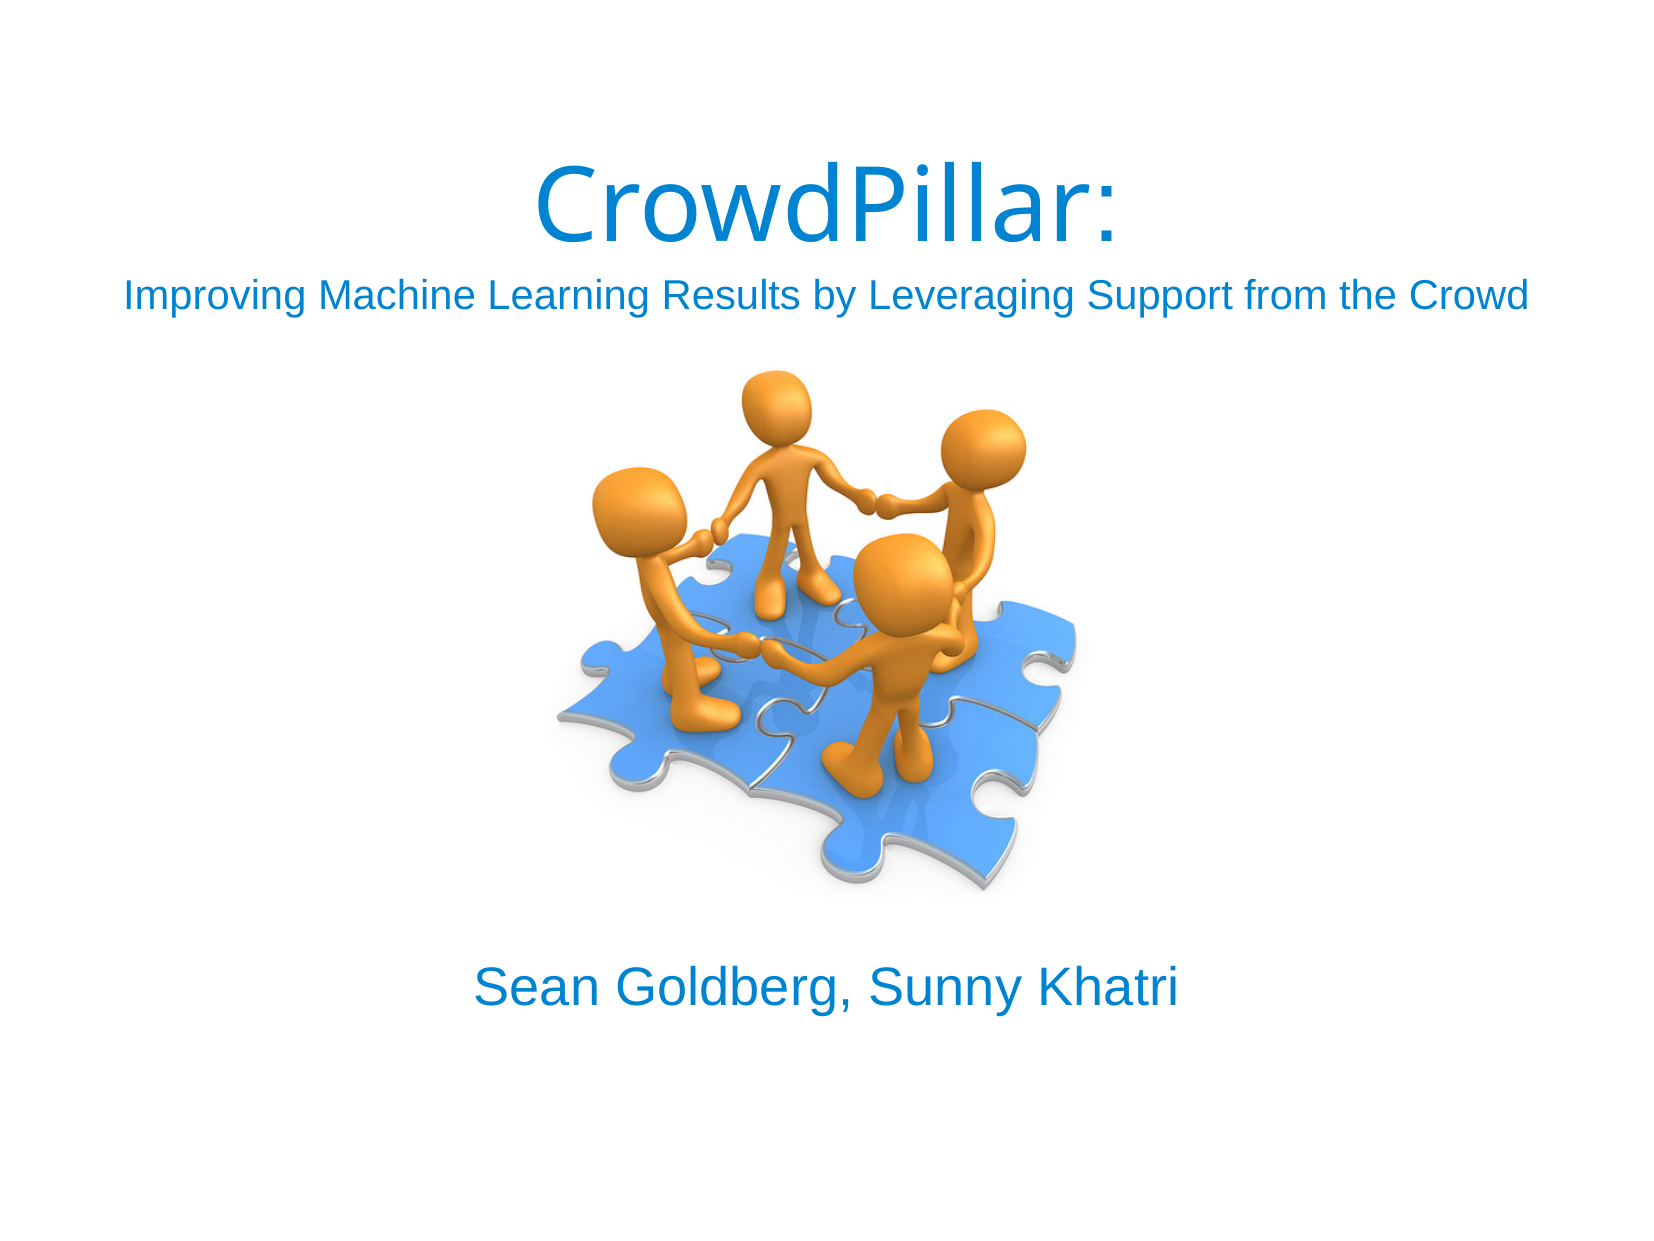

#
CrowdPillar:
Improving Machine Learning Results by Leveraging Support from the Crowd
Sean Goldberg, Sunny Khatri